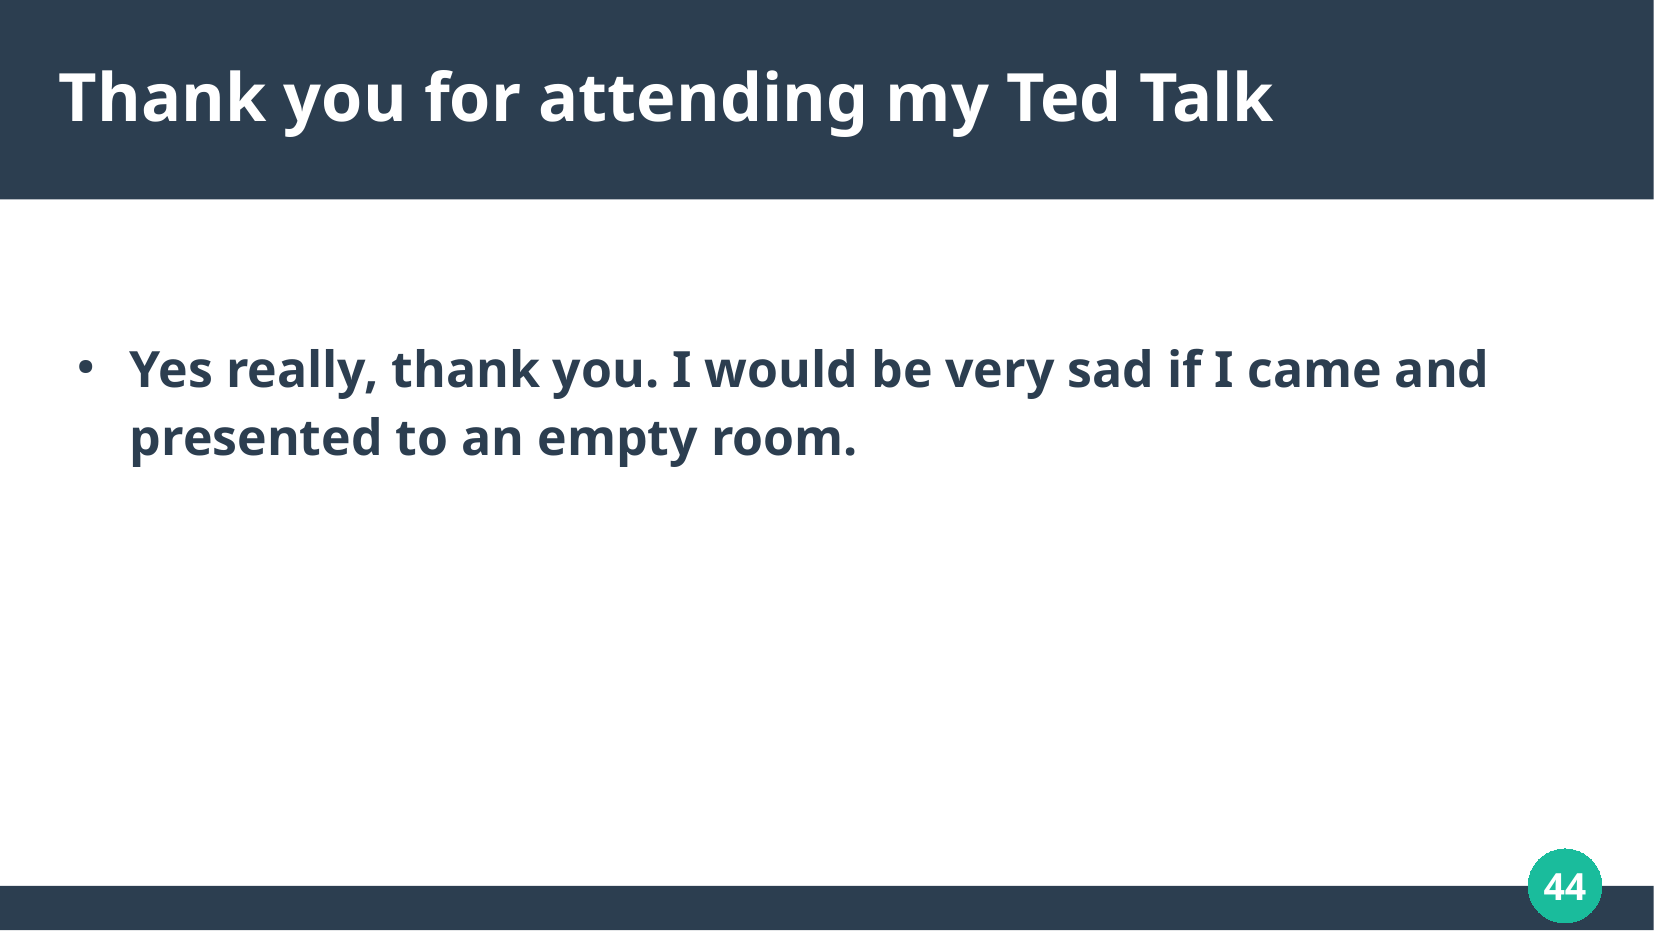

# Thank you for attending my Ted Talk
Yes really, thank you. I would be very sad if I came and presented to an empty room.
44